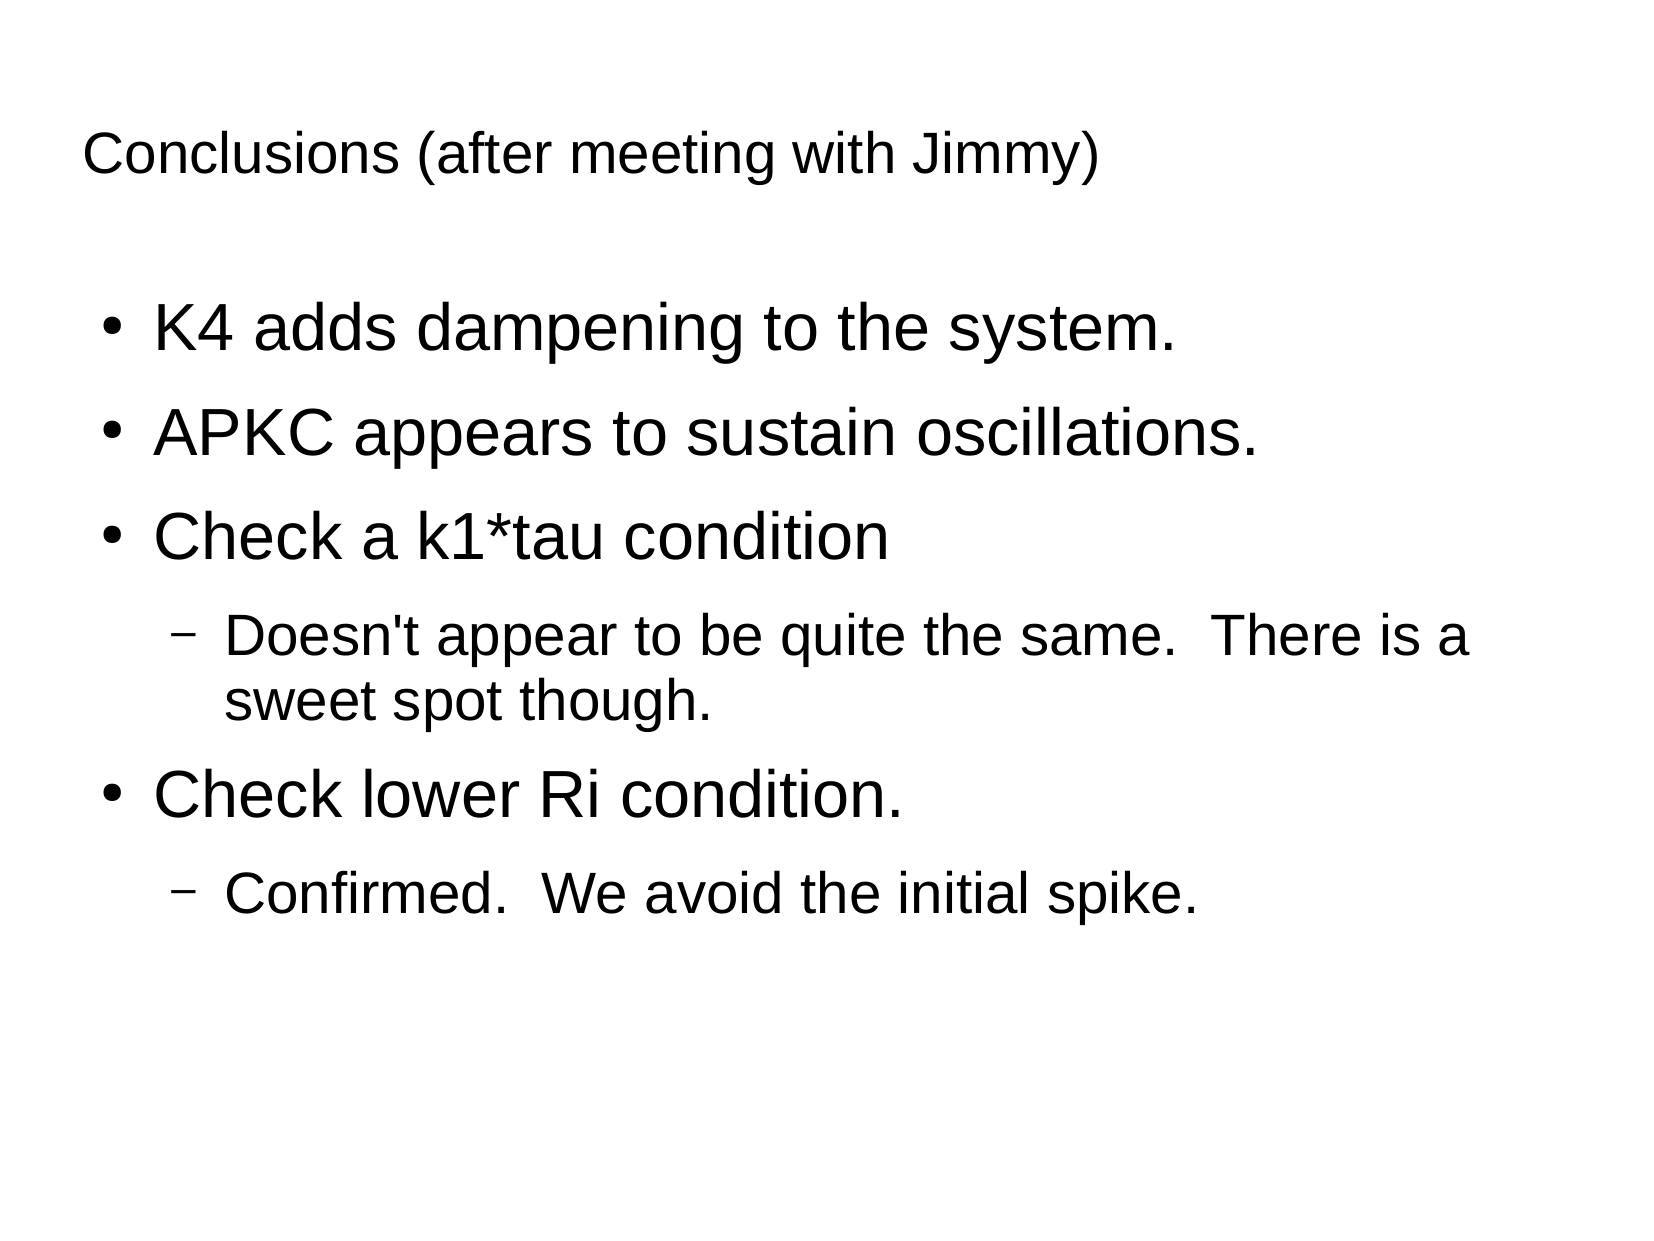

# Conclusions (after meeting with Jimmy)
K4 adds dampening to the system.
APKC appears to sustain oscillations.
Check a k1*tau condition
Doesn't appear to be quite the same. There is a sweet spot though.
Check lower Ri condition.
Confirmed. We avoid the initial spike.